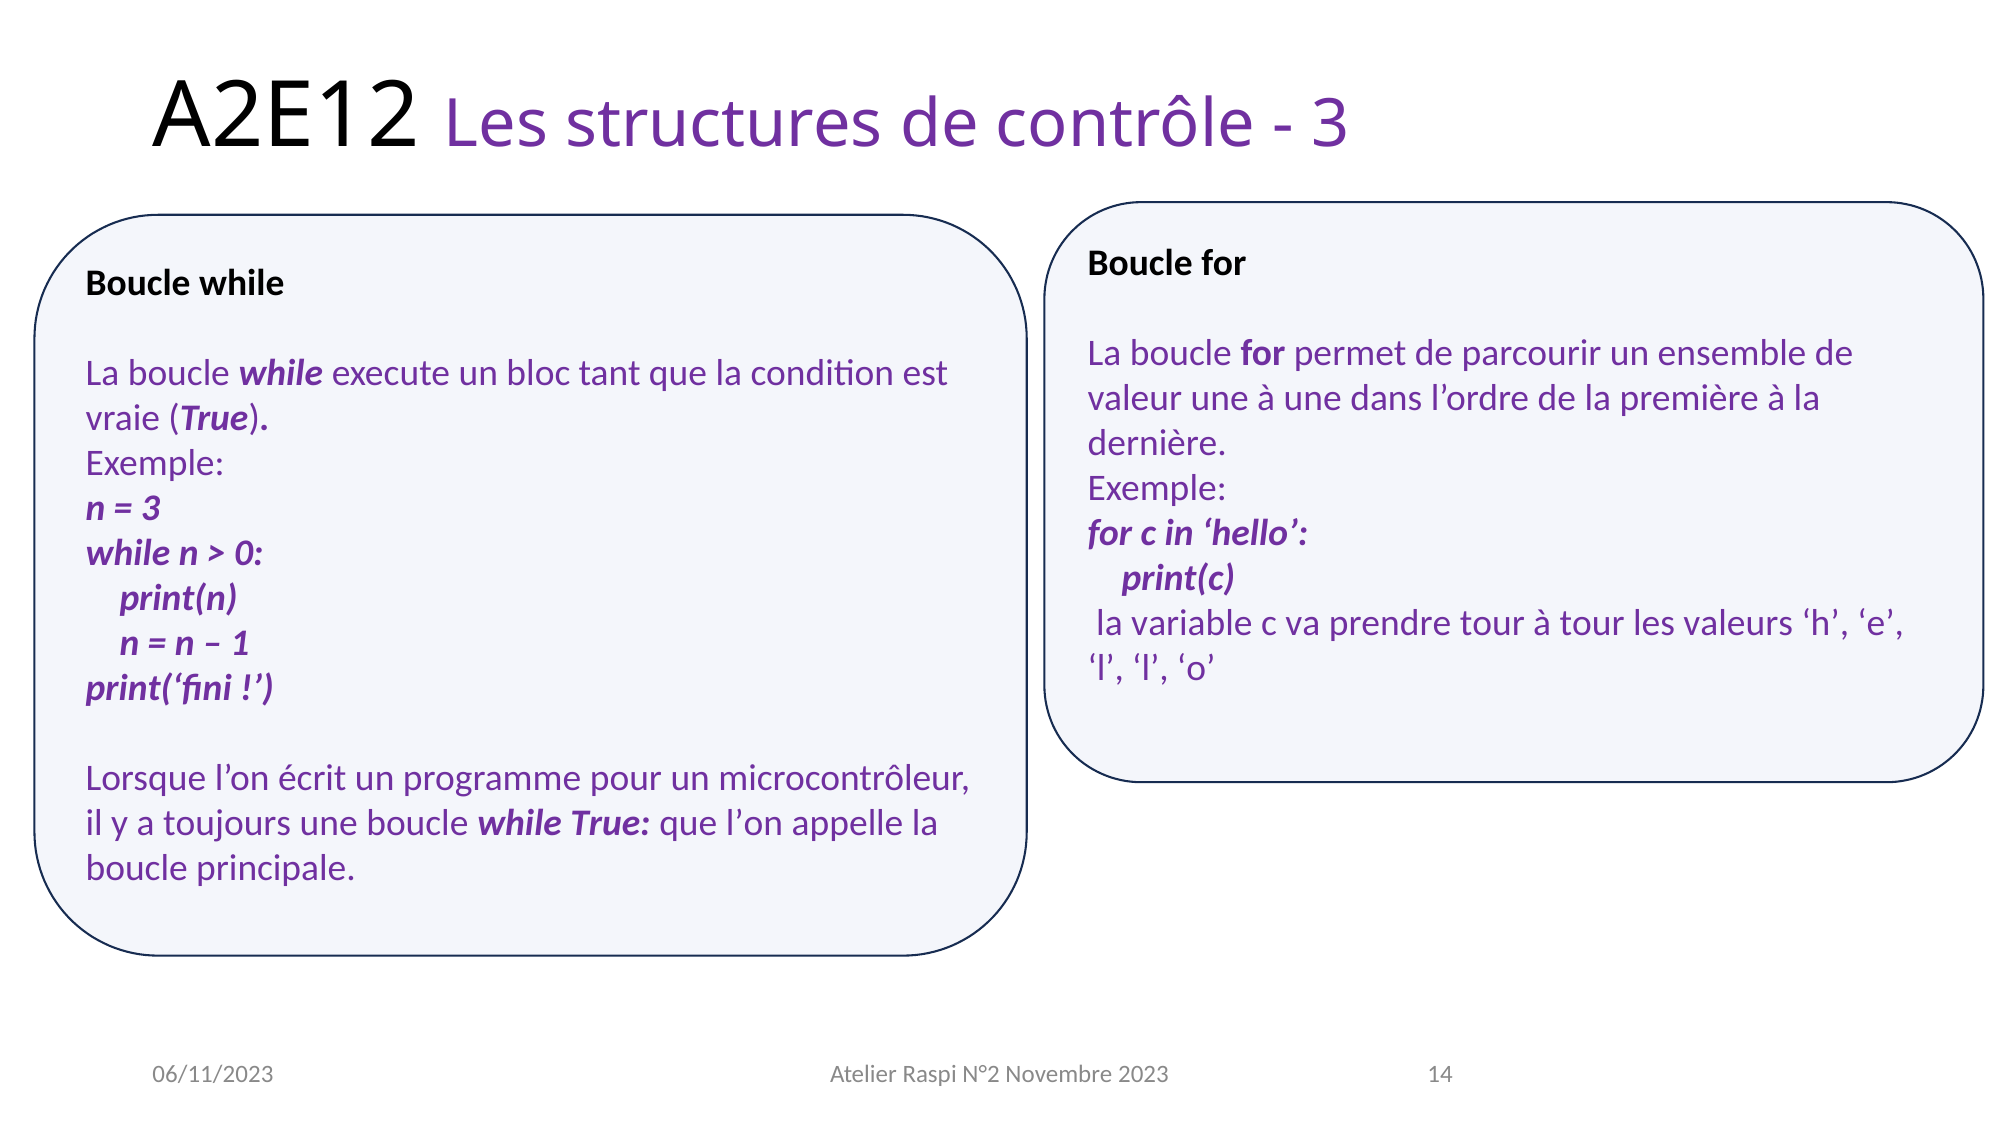

A2E12 Les structures de contrôle - 3
Boucle for
La boucle for permet de parcourir un ensemble de valeur une à une dans l’ordre de la première à la dernière.
Exemple:
for c in ‘hello’:
 print(c)
 la variable c va prendre tour à tour les valeurs ‘h’, ‘e’, ‘l’, ‘l’, ‘o’
Boucle while
La boucle while execute un bloc tant que la condition est vraie (True).
Exemple:
n = 3
while n > 0:
 print(n)
 n = n – 1
print(‘fini !’)
Lorsque l’on écrit un programme pour un microcontrôleur, il y a toujours une boucle while True: que l’on appelle la boucle principale.
06/11/2023
Atelier Raspi N°2 Novembre 2023